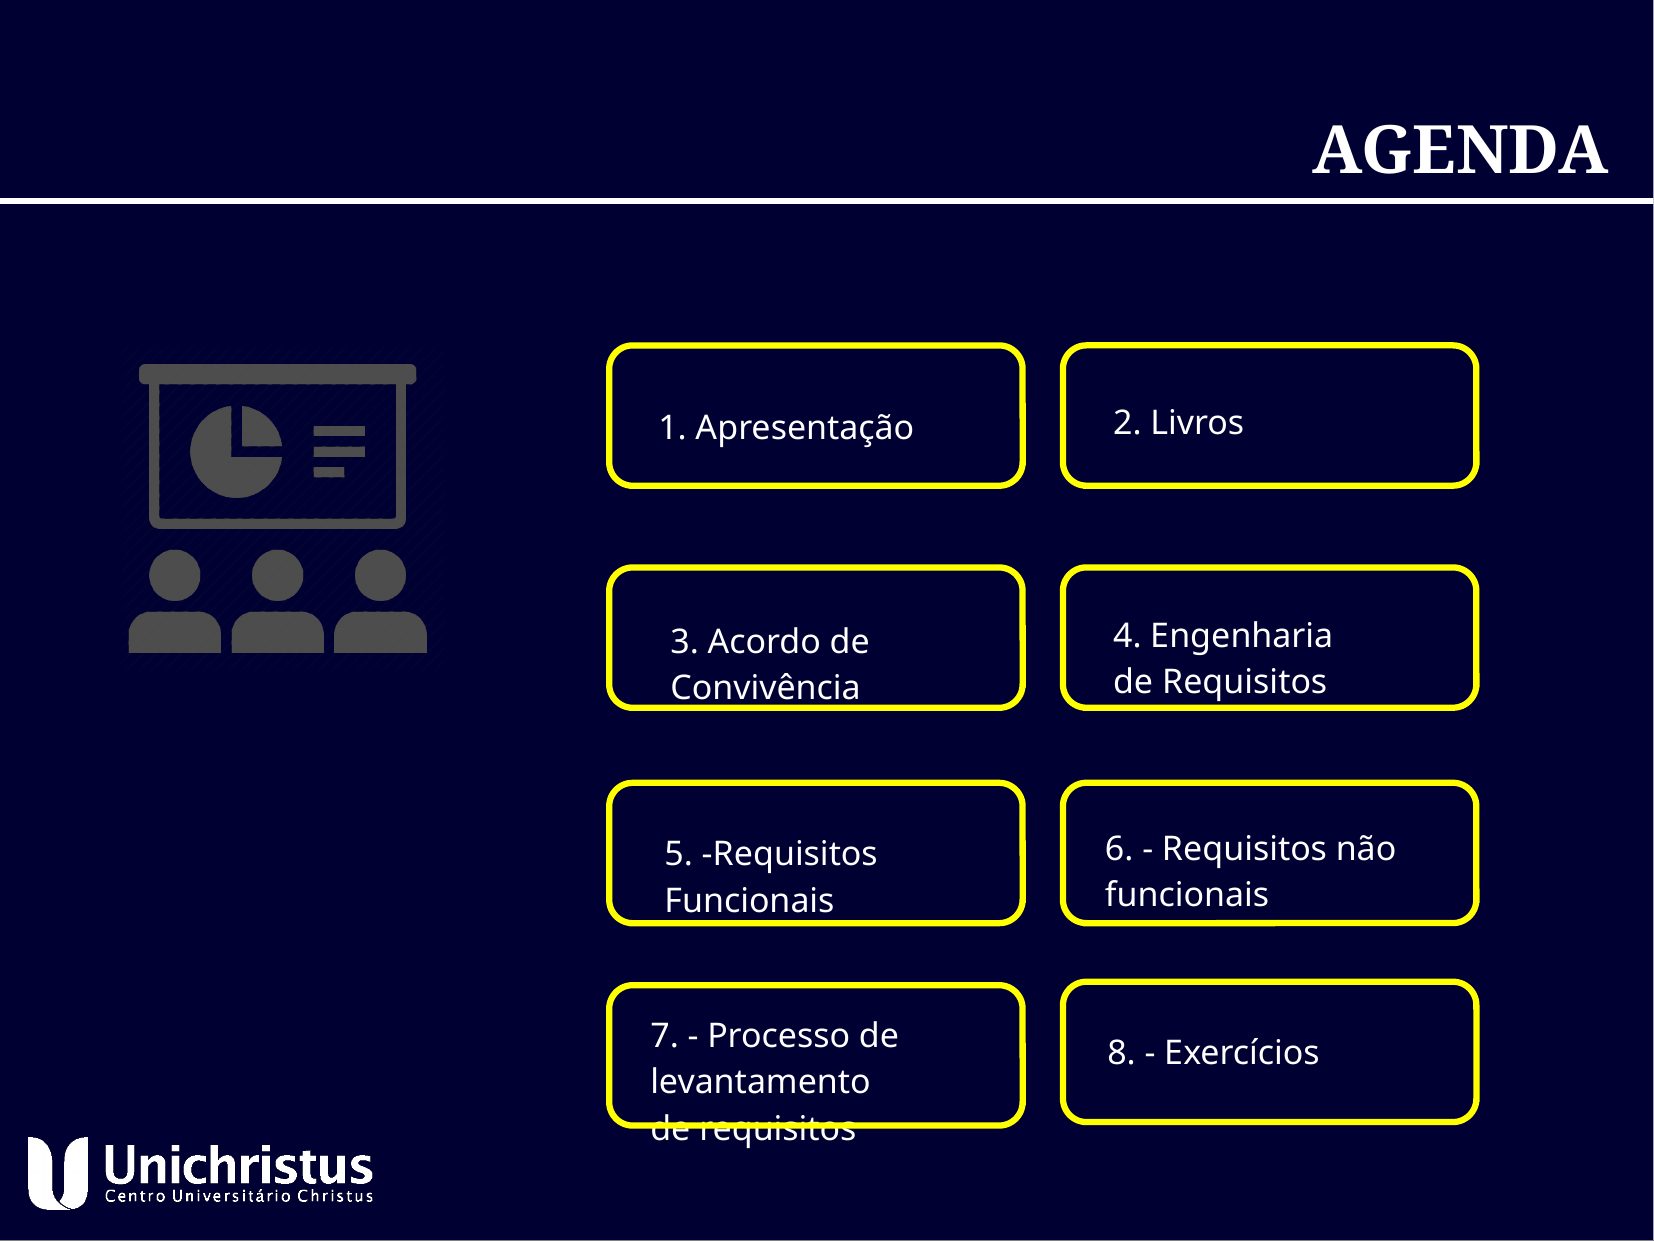

AGENDA
2. Livros
1. Apresentação
4. - Gerência de Projetos
4. Engenharia de Requisitos
3. Acordo de Convivência
6. - Requisitos não funcionais
5. -Requisitos Funcionais
7. - Processo de levantamento de requisitos
8. - Exercícios